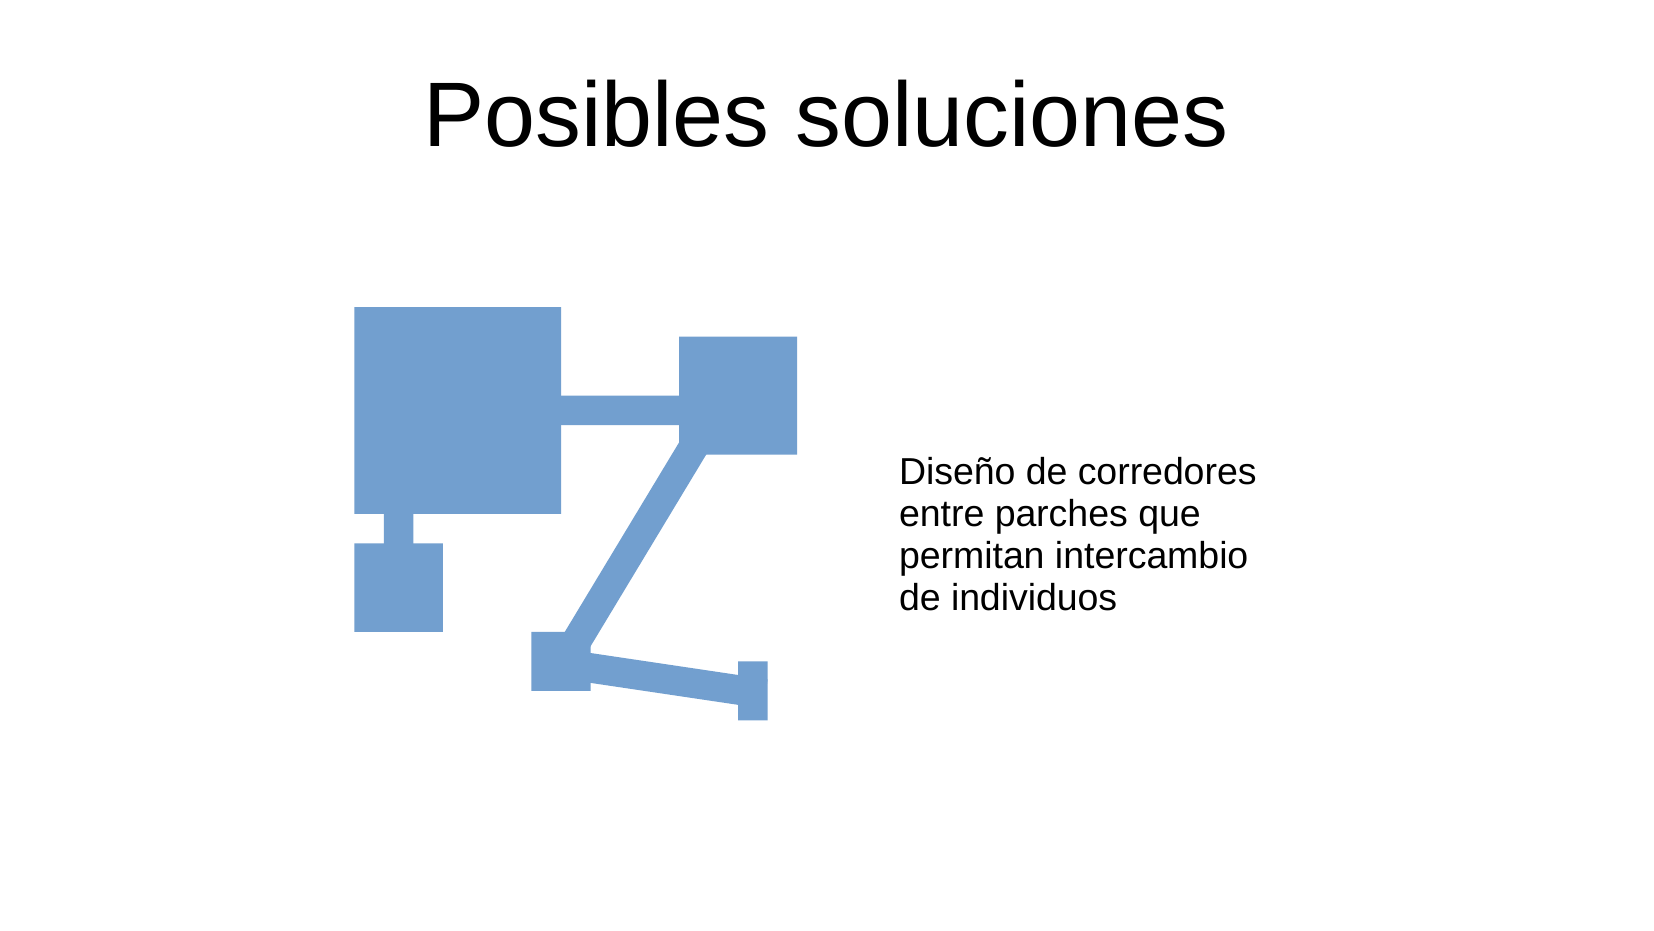

# Posibles soluciones
Diseño de corredores entre parches que permitan intercambio de individuos